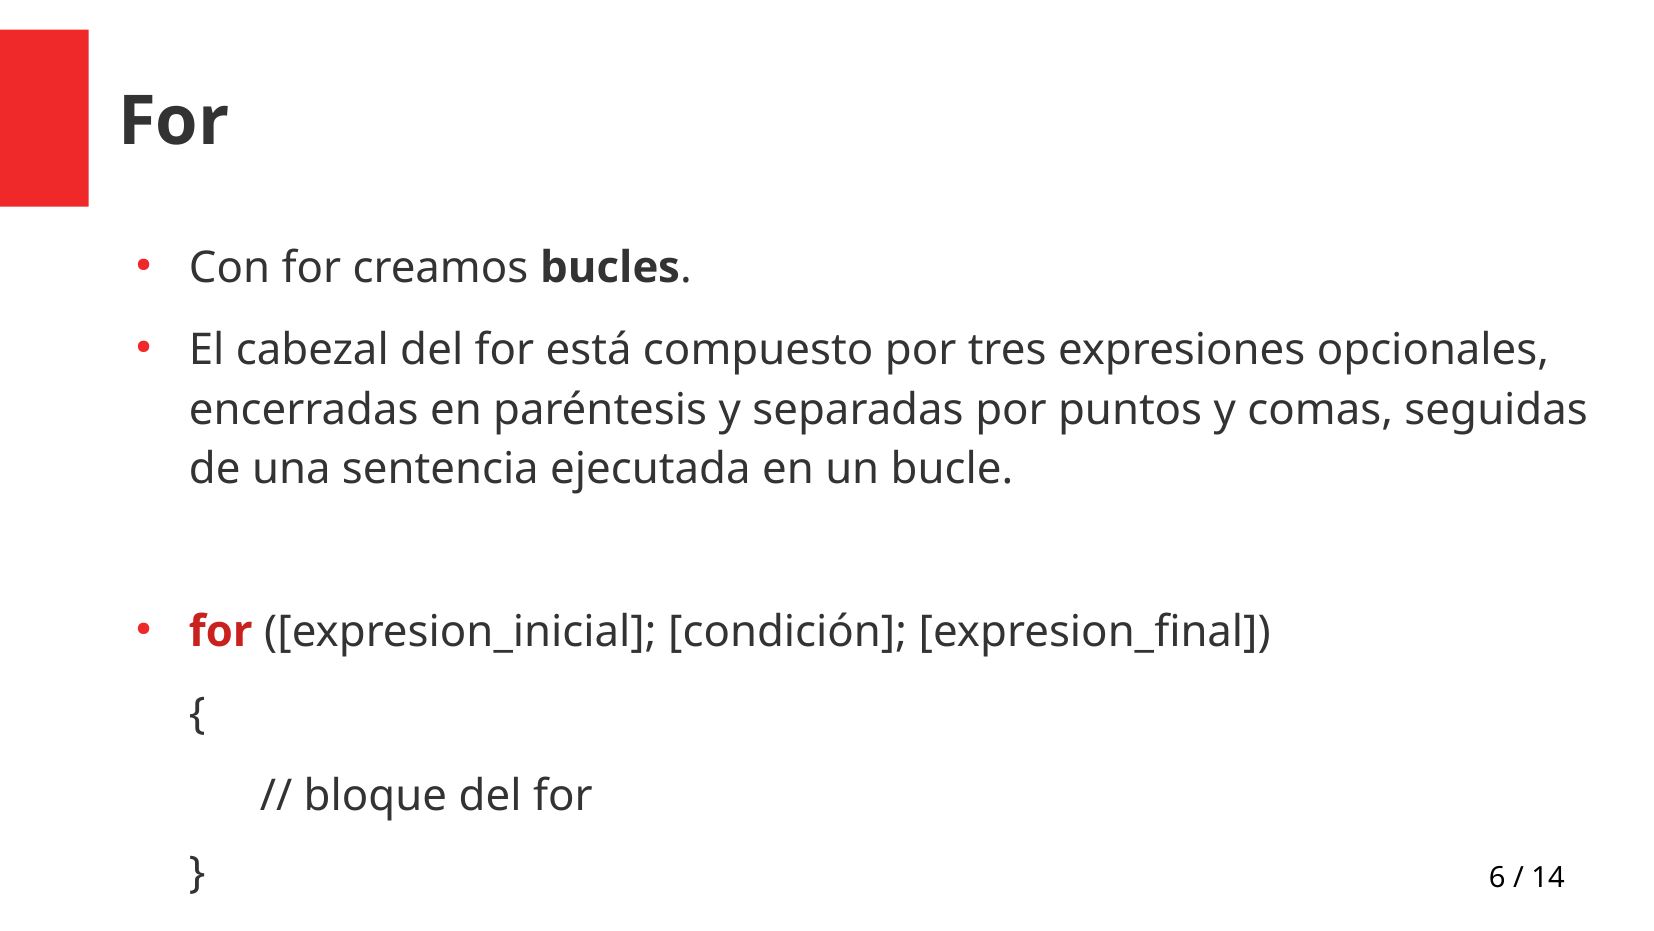

# For
Con for creamos bucles.
El cabezal del for está compuesto por tres expresiones opcionales, encerradas en paréntesis y separadas por puntos y comas, seguidas de una sentencia ejecutada en un bucle.
for ([expresion_inicial]; [condición]; [expresion_final])
{
// bloque del for
}
6